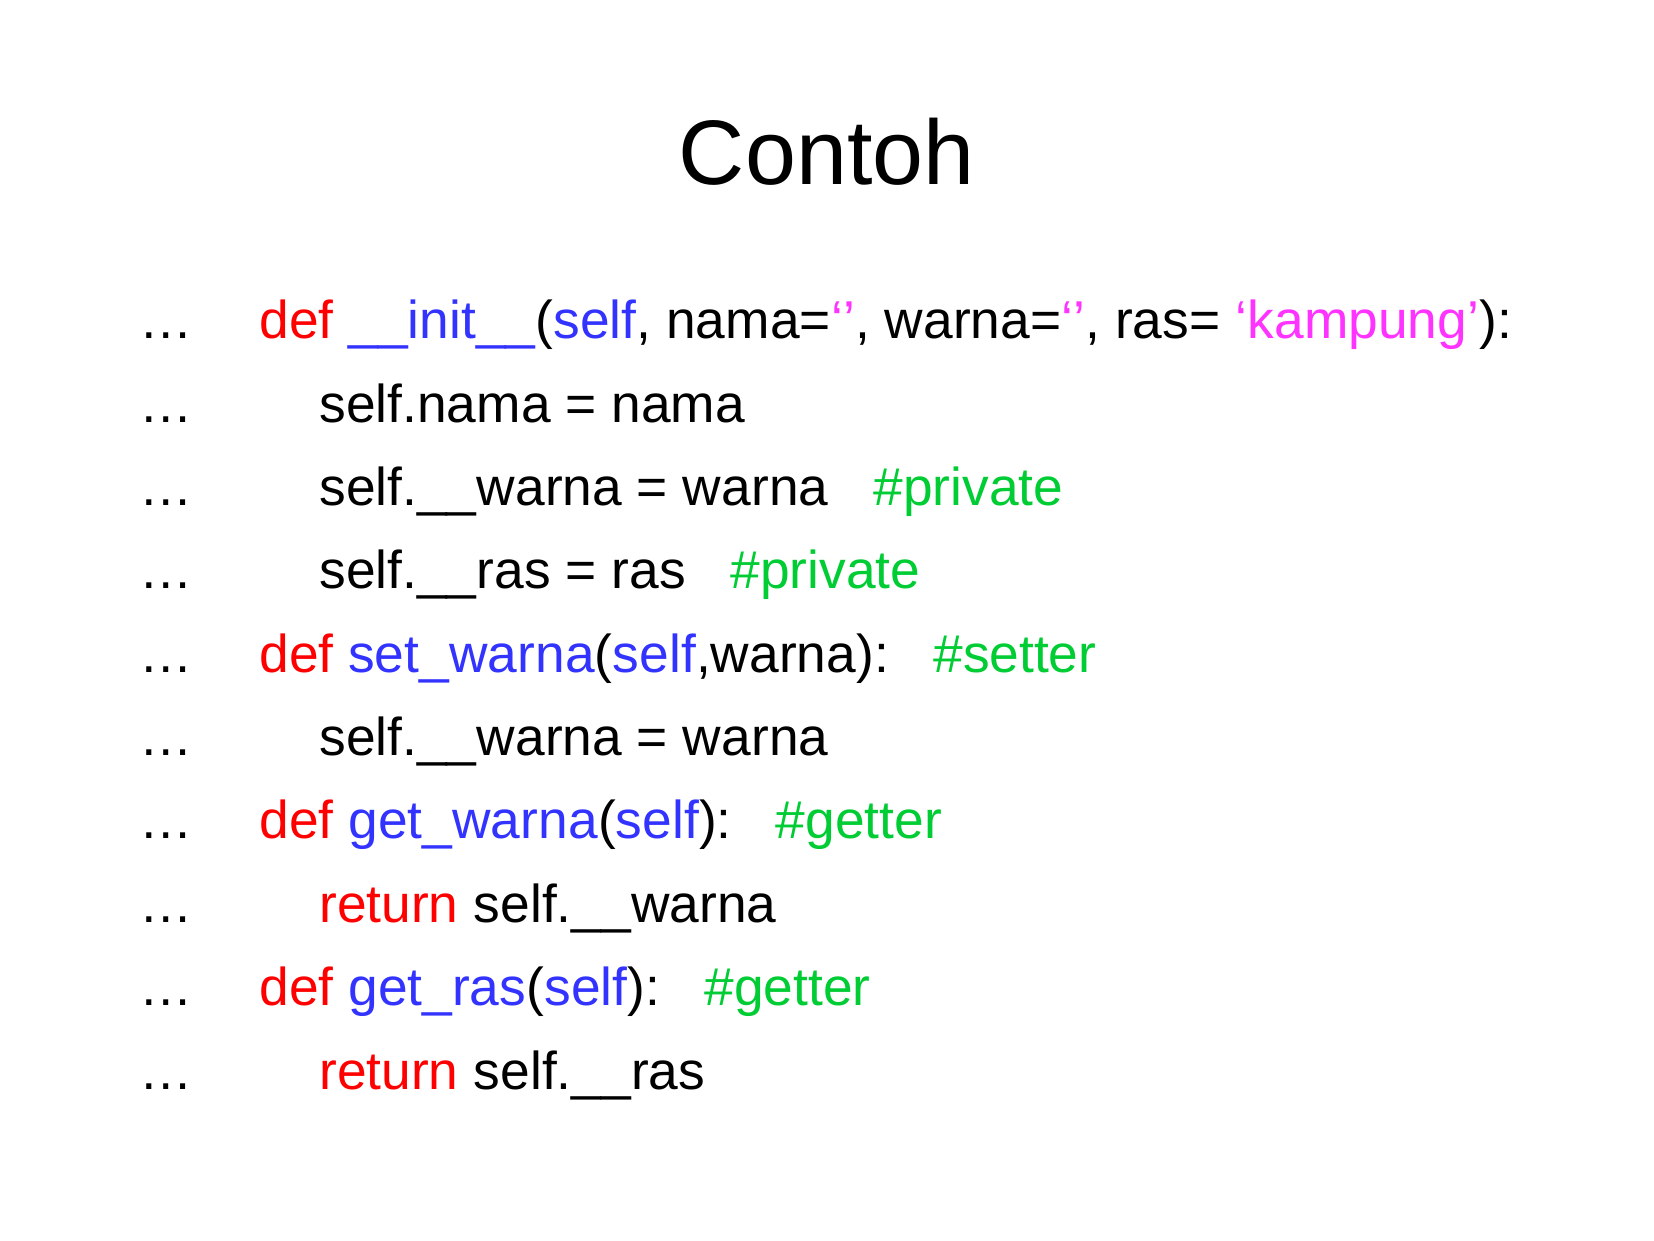

# Contoh
… 	def __init__(self, nama=‘’, warna=‘’, ras= ‘kampung’):
… 	 	self.nama = nama
… 	 	self.__warna = warna #private
… 	 	self.__ras = ras #private
… 	def set_warna(self,warna): #setter
… 	 	self.__warna = warna
… 	def get_warna(self): #getter
… 	 	return self.__warna
… 	def get_ras(self): #getter
… 	 	return self.__ras